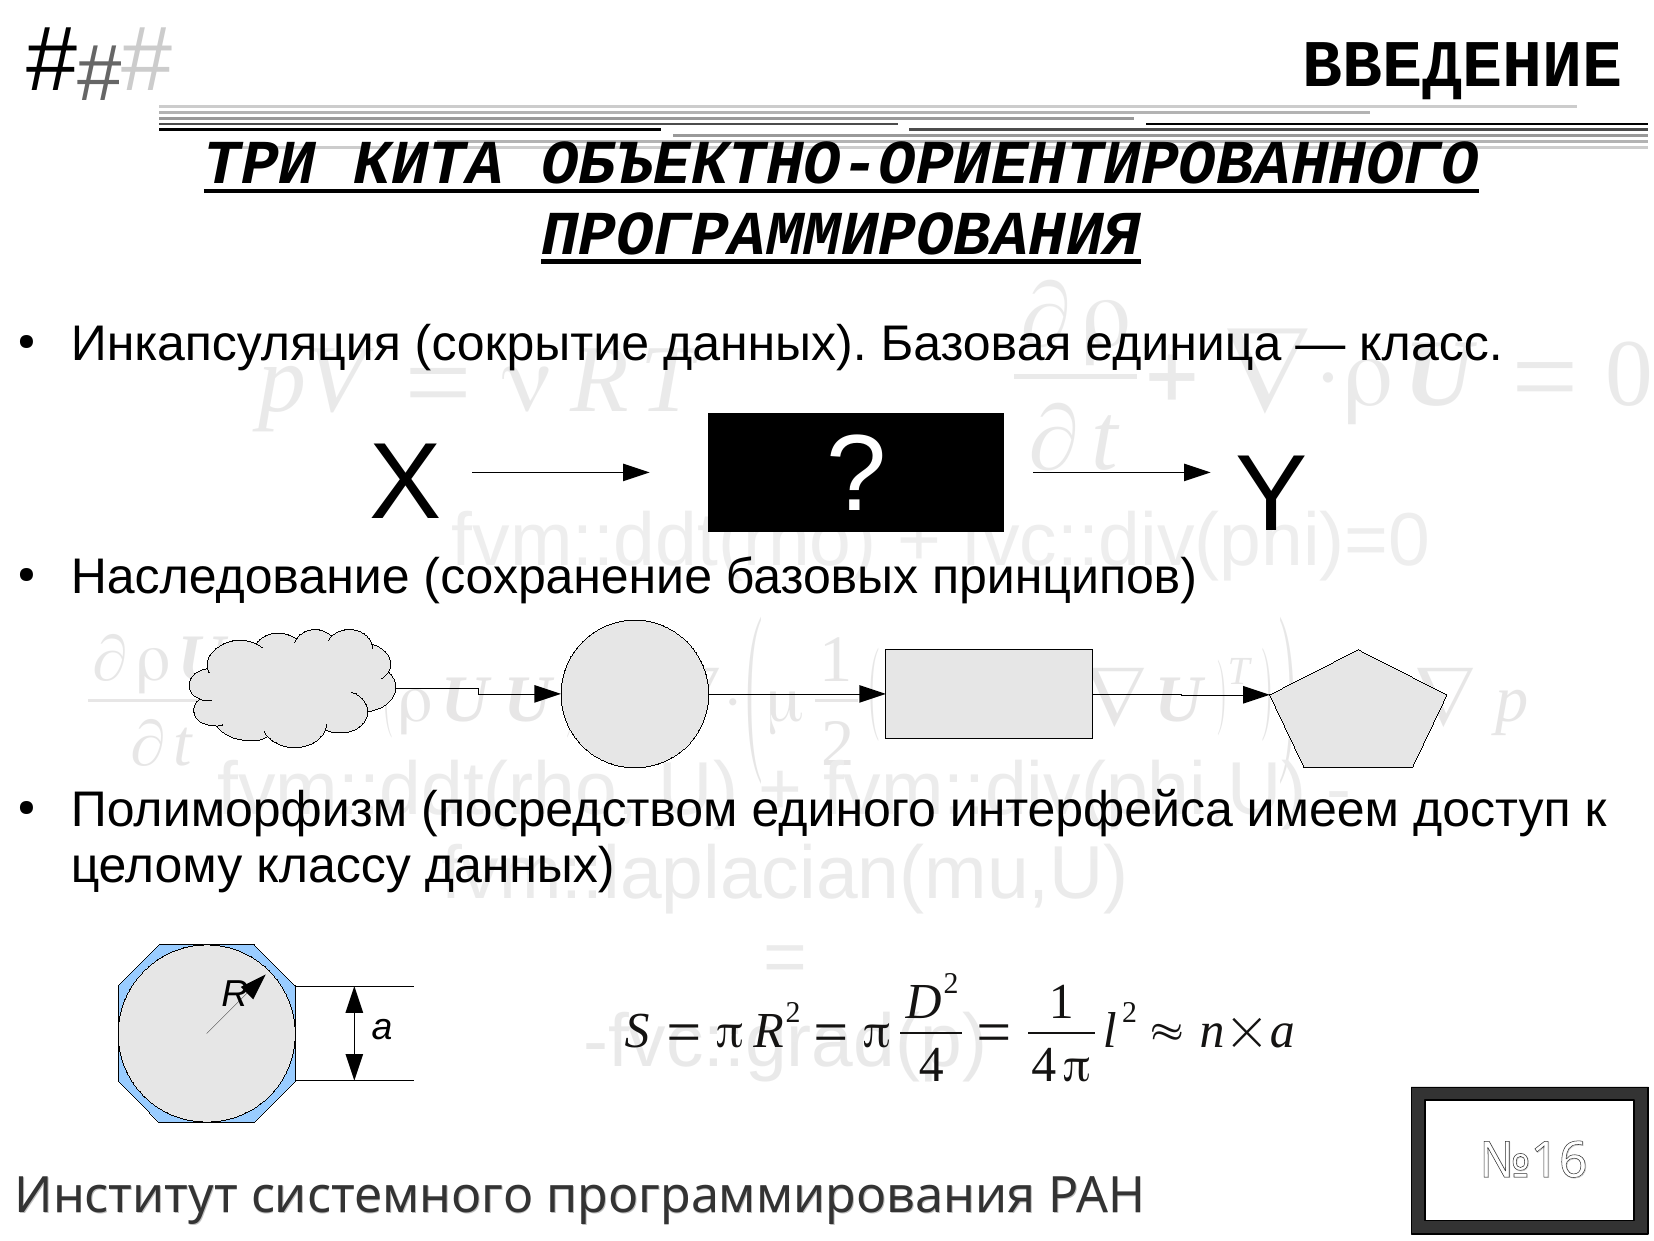

# ТРИ КИТА ОБЪЕКТНО-ОРИЕНТИРОВАННОГО ПРОГРАММИРОВАНИЯ
Инкапсуляция (сокрытие данных). Базовая единица — класс.
Наследование (сохранение базовых принципов)
Полиморфизм (посредством единого интерфейса имеем доступ к целому классу данных)
X
?
Y
R
a